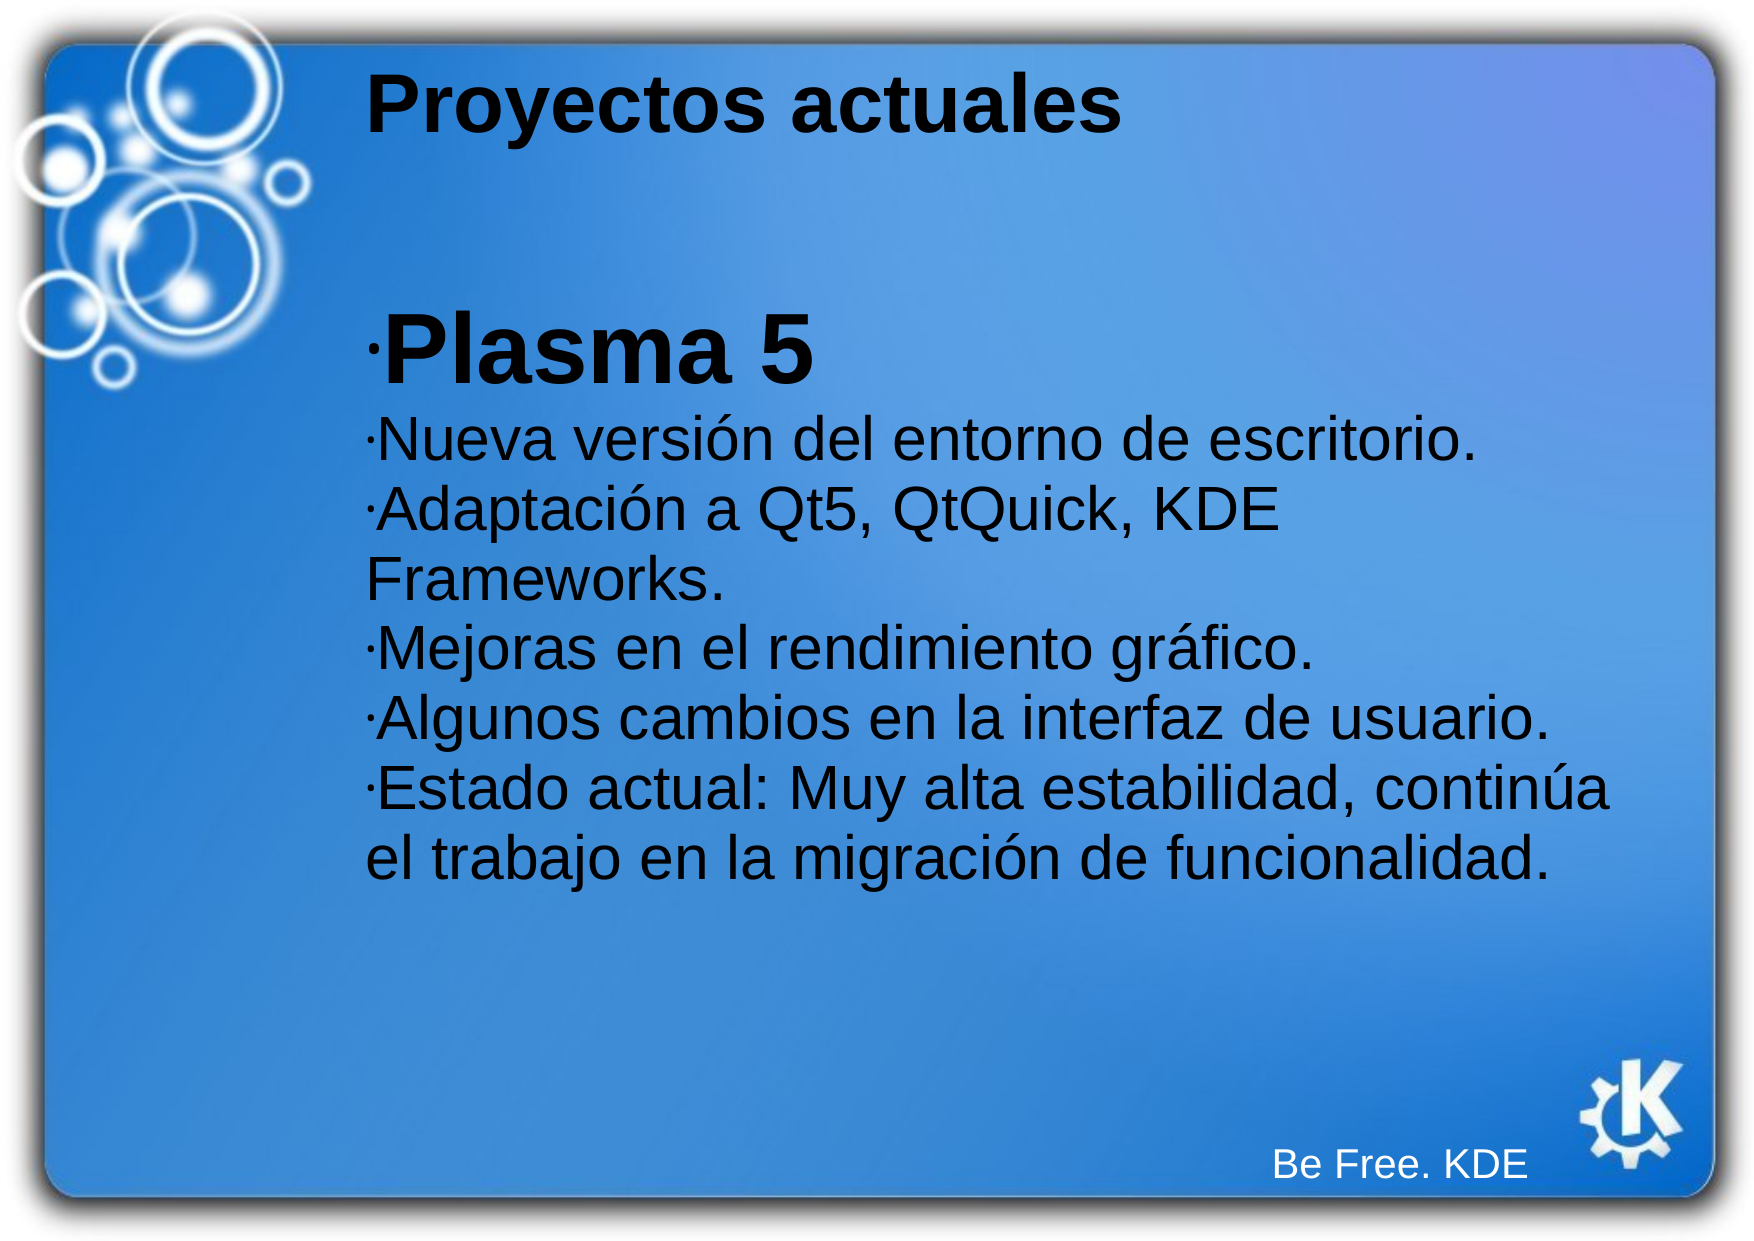

Proyectos actuales
Plasma 5
Nueva versión del entorno de escritorio.
Adaptación a Qt5, QtQuick, KDE Frameworks.
Mejoras en el rendimiento gráfico.
Algunos cambios en la interfaz de usuario.
Estado actual: Muy alta estabilidad, continúa el trabajo en la migración de funcionalidad.